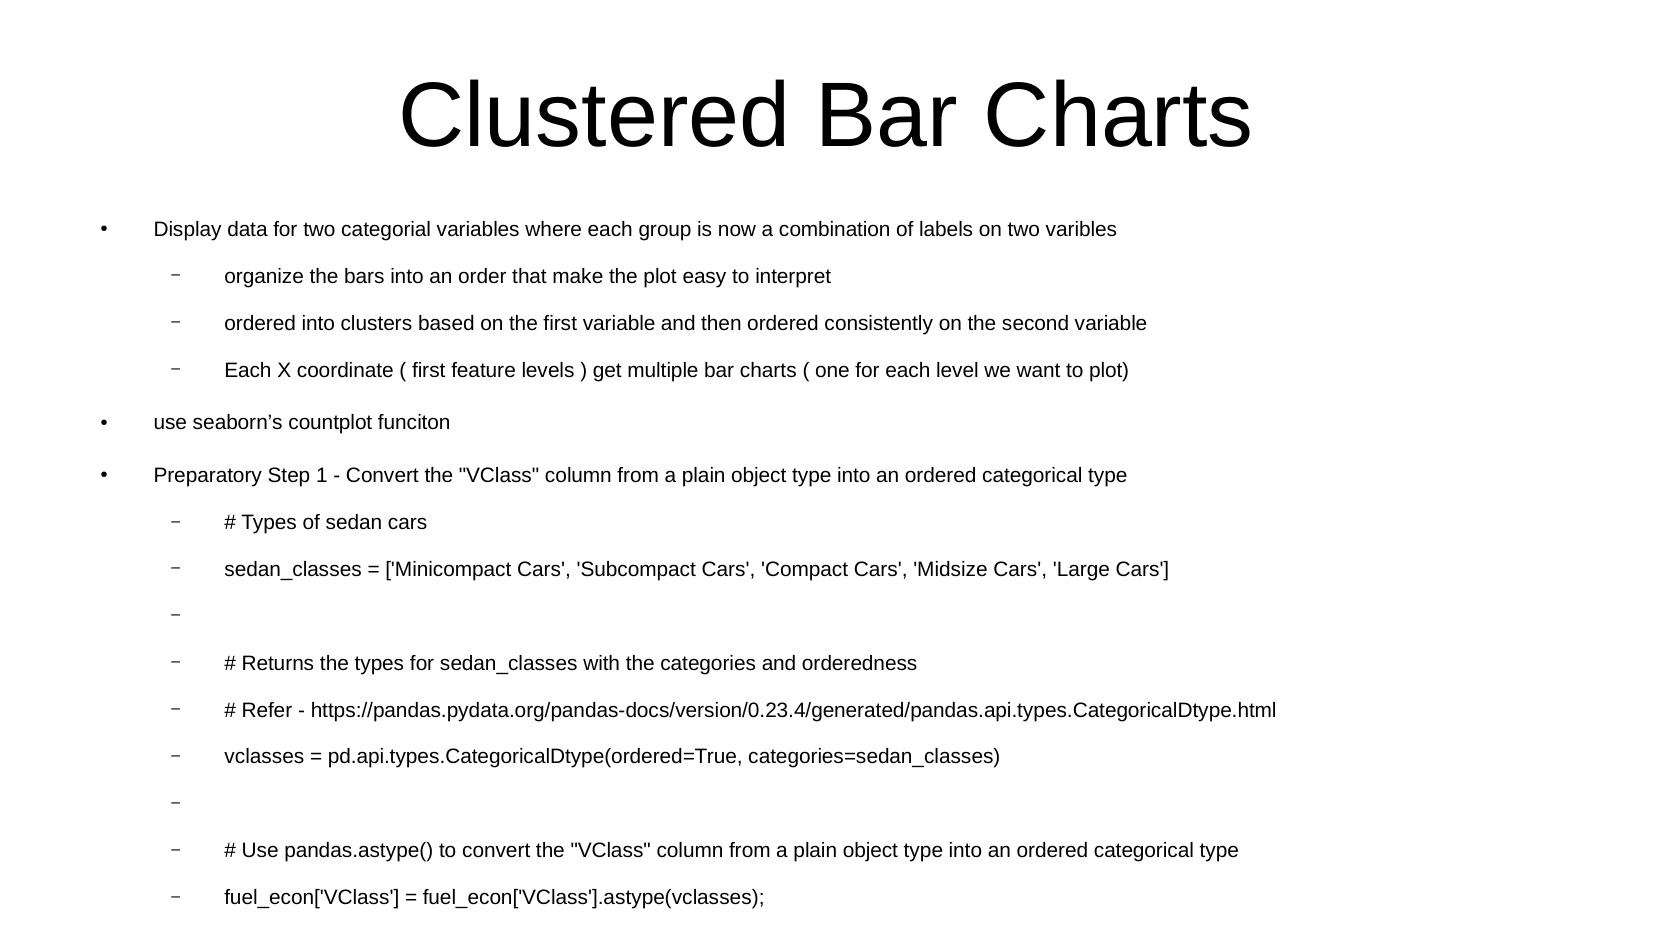

# Clustered Bar Charts
Display data for two categorial variables where each group is now a combination of labels on two varibles
organize the bars into an order that make the plot easy to interpret
ordered into clusters based on the first variable and then ordered consistently on the second variable
Each X coordinate ( first feature levels ) get multiple bar charts ( one for each level we want to plot)
use seaborn’s countplot funciton
Preparatory Step 1 - Convert the "VClass" column from a plain object type into an ordered categorical type
# Types of sedan cars
sedan_classes = ['Minicompact Cars', 'Subcompact Cars', 'Compact Cars', 'Midsize Cars', 'Large Cars']
# Returns the types for sedan_classes with the categories and orderedness
# Refer - https://pandas.pydata.org/pandas-docs/version/0.23.4/generated/pandas.api.types.CategoricalDtype.html
vclasses = pd.api.types.CategoricalDtype(ordered=True, categories=sedan_classes)
# Use pandas.astype() to convert the "VClass" column from a plain object type into an ordered categorical type
fuel_econ['VClass'] = fuel_econ['VClass'].astype(vclasses);